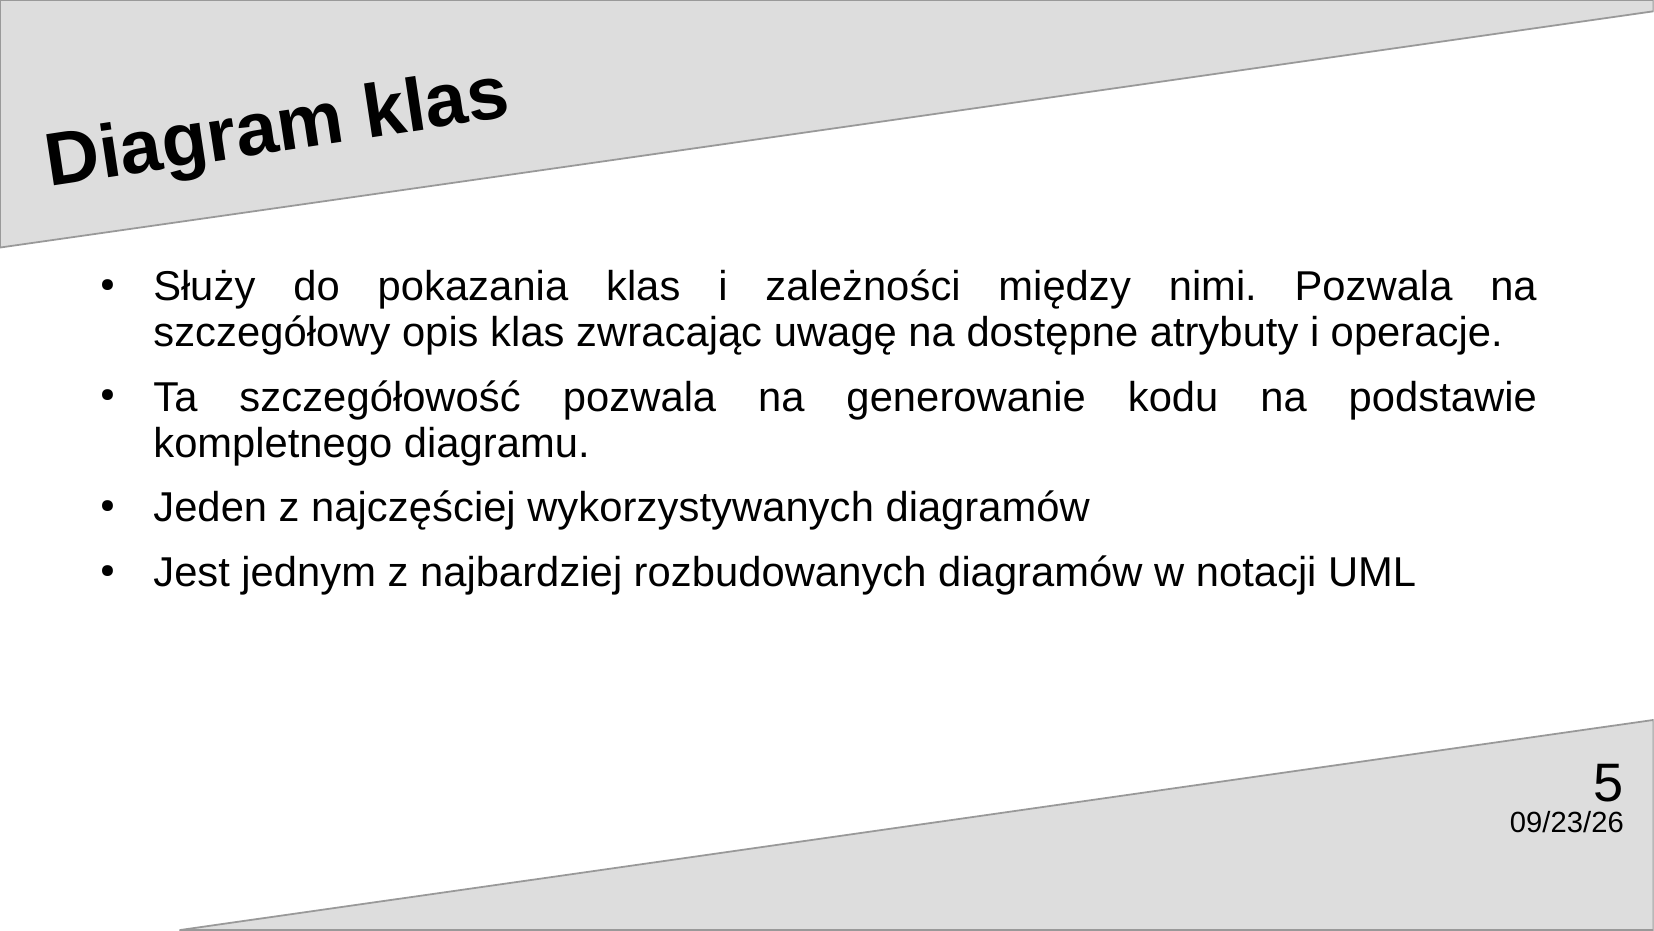

# Diagram klas
Służy do pokazania klas i zależności między nimi. Pozwala na szczegółowy opis klas zwracając uwagę na dostępne atrybuty i operacje.
Ta szczegółowość pozwala na generowanie kodu na podstawie kompletnego diagramu.
Jeden z najczęściej wykorzystywanych diagramów
Jest jednym z najbardziej rozbudowanych diagramów w notacji UML
5